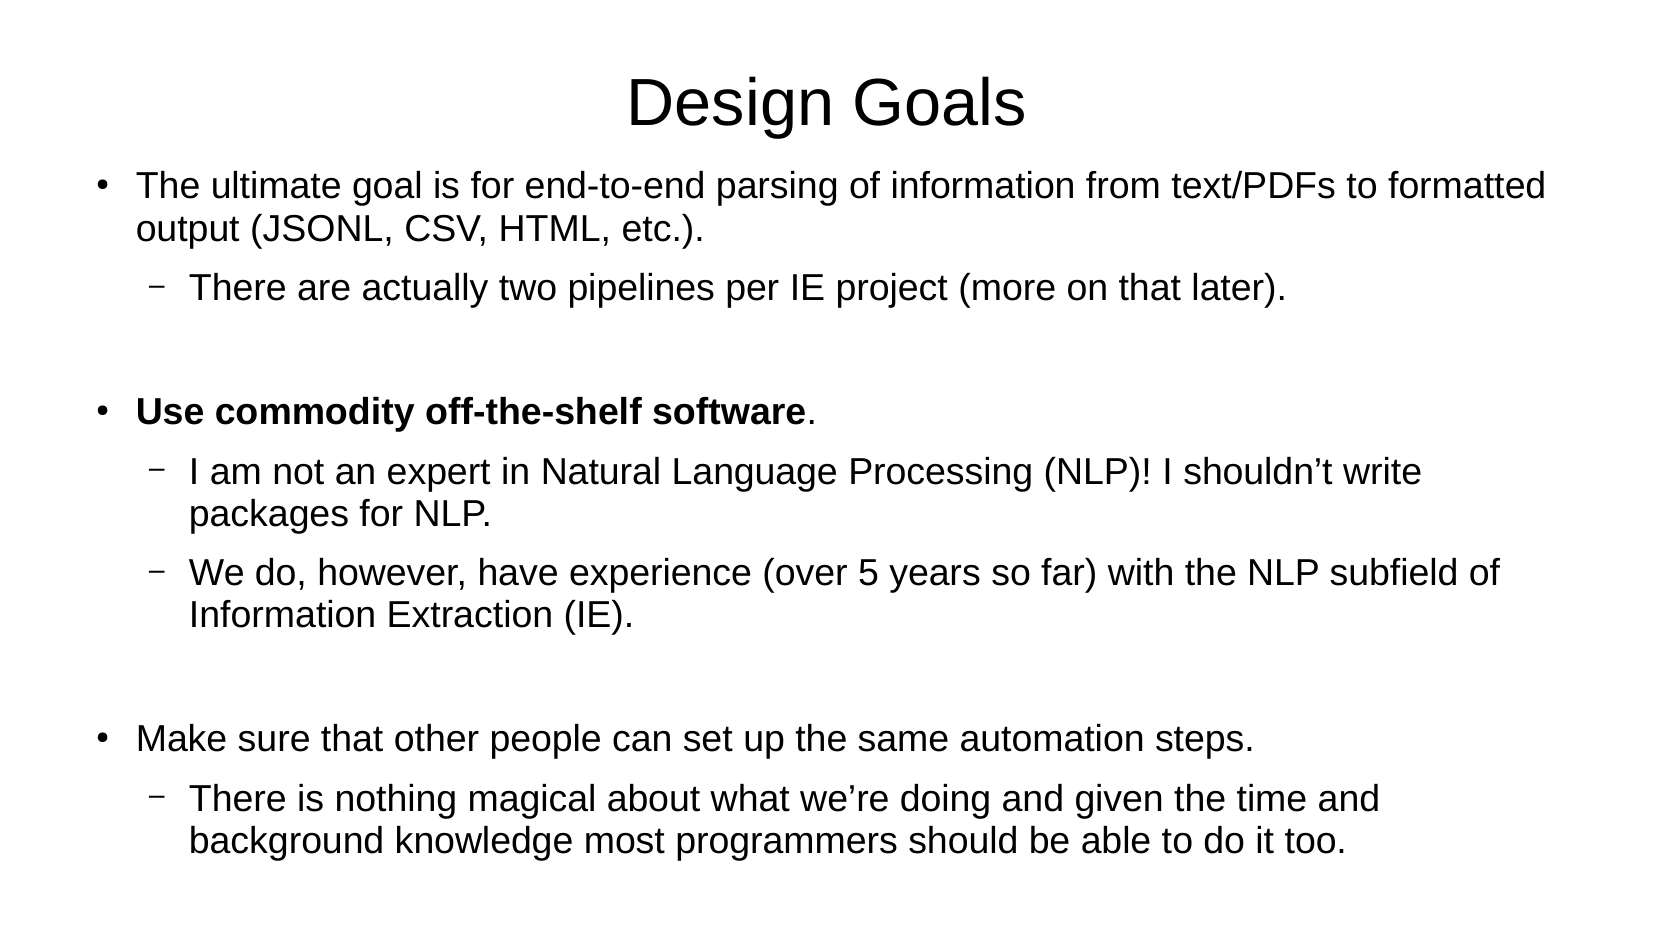

# Design Goals
The ultimate goal is for end-to-end parsing of information from text/PDFs to formatted output (JSONL, CSV, HTML, etc.).
There are actually two pipelines per IE project (more on that later).
Use commodity off-the-shelf software.
I am not an expert in Natural Language Processing (NLP)! I shouldn’t write packages for NLP.
We do, however, have experience (over 5 years so far) with the NLP subfield of Information Extraction (IE).
Make sure that other people can set up the same automation steps.
There is nothing magical about what we’re doing and given the time and background knowledge most programmers should be able to do it too.